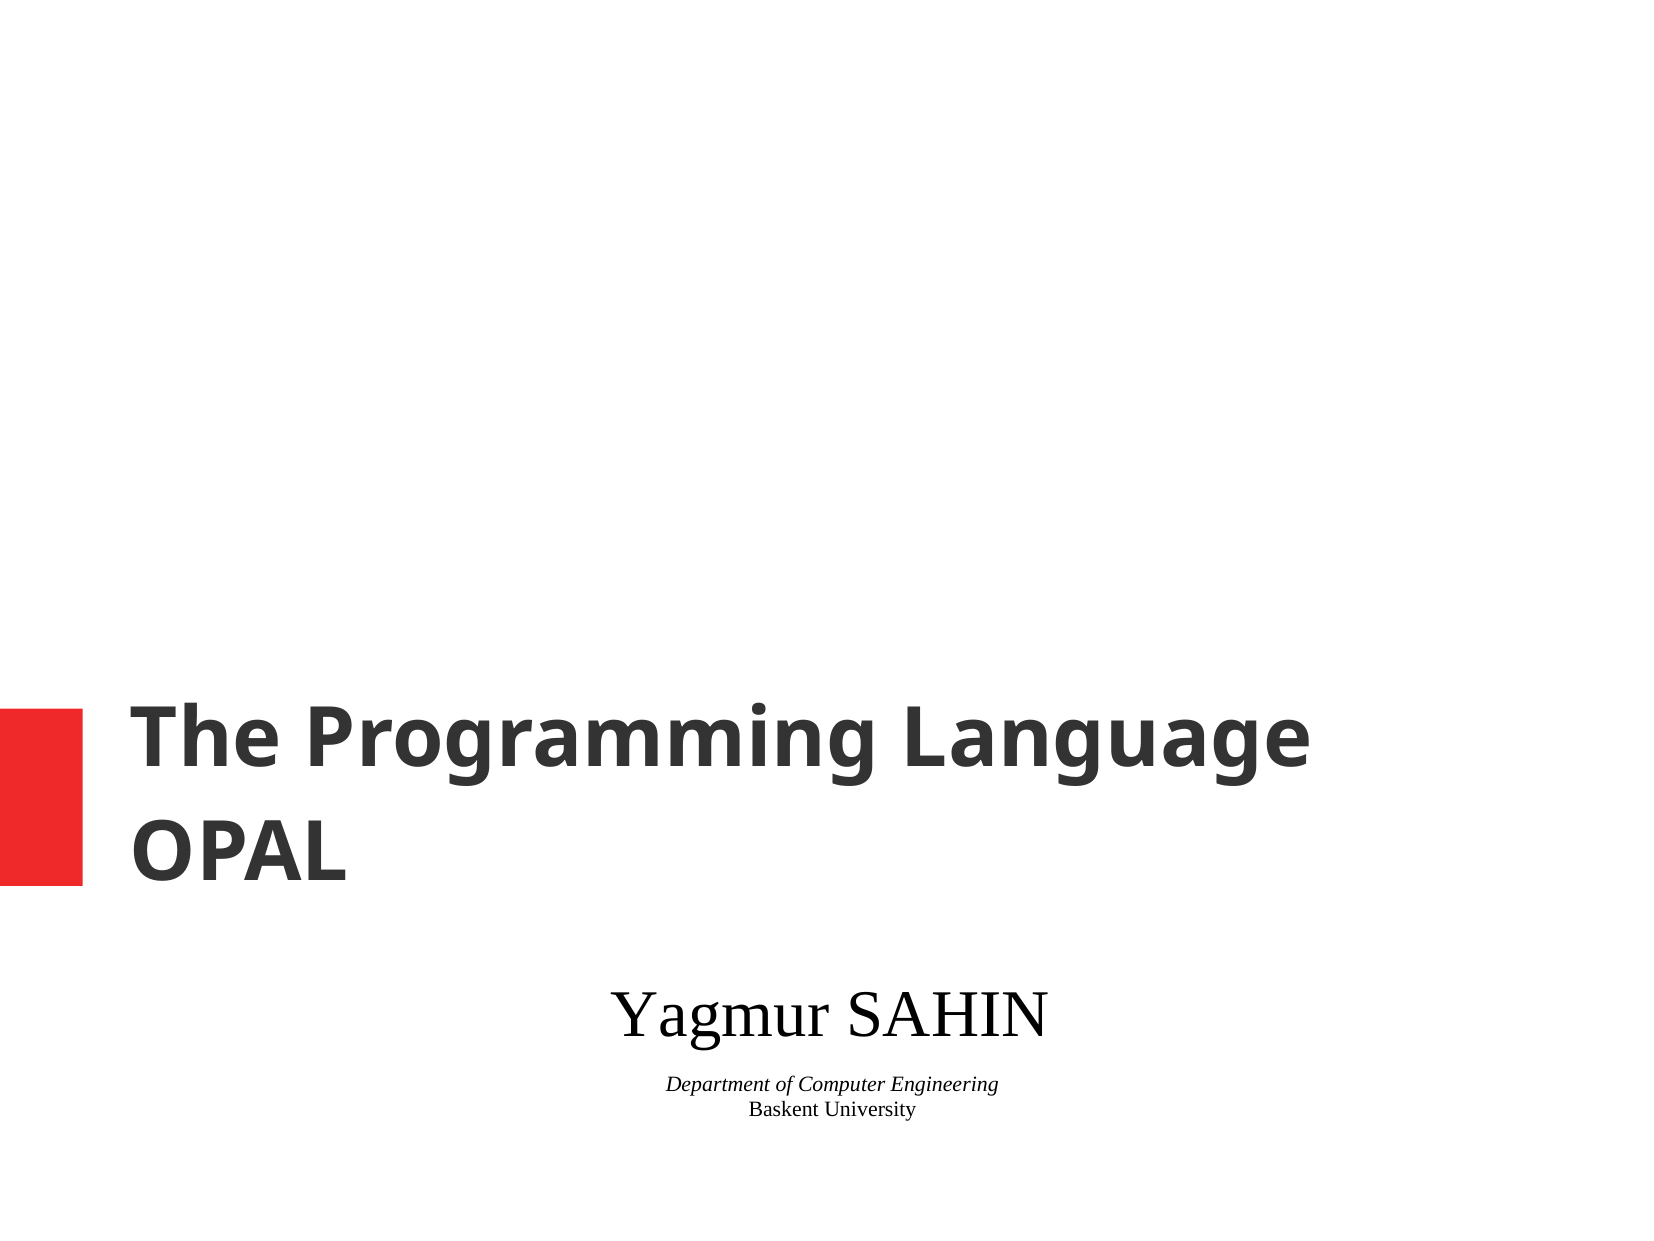

# The Programming Language OPAL
Yagmur SAHIN
Department of Computer Engineering
Baskent University